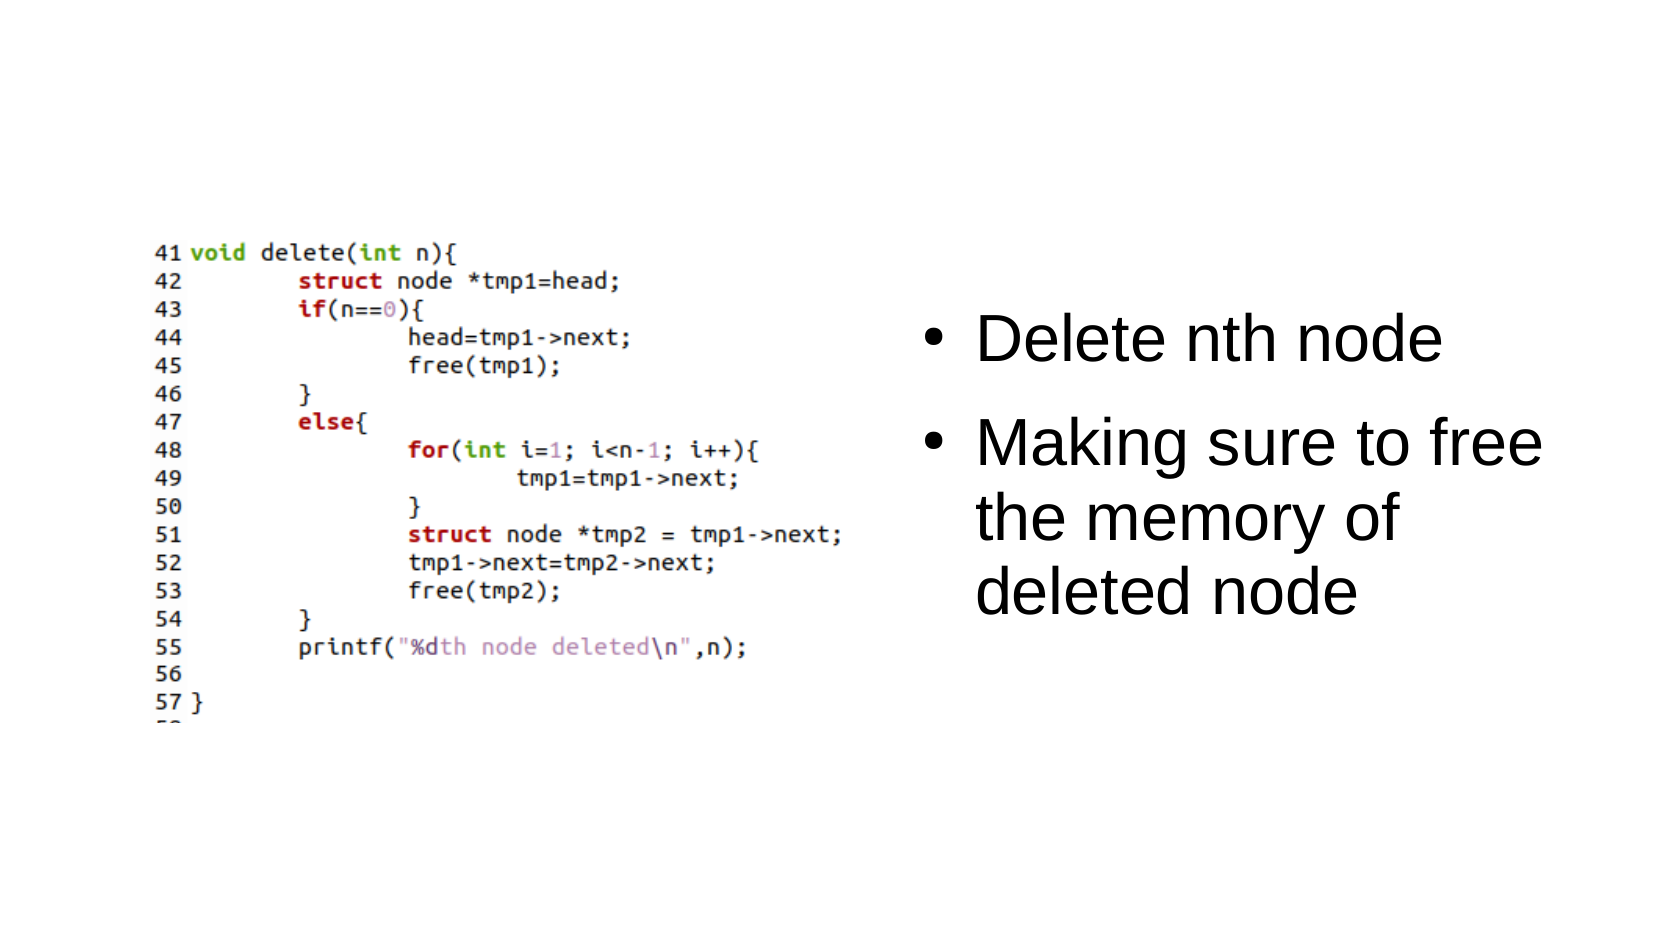

# Delete nth node
Making sure to free the memory of deleted node